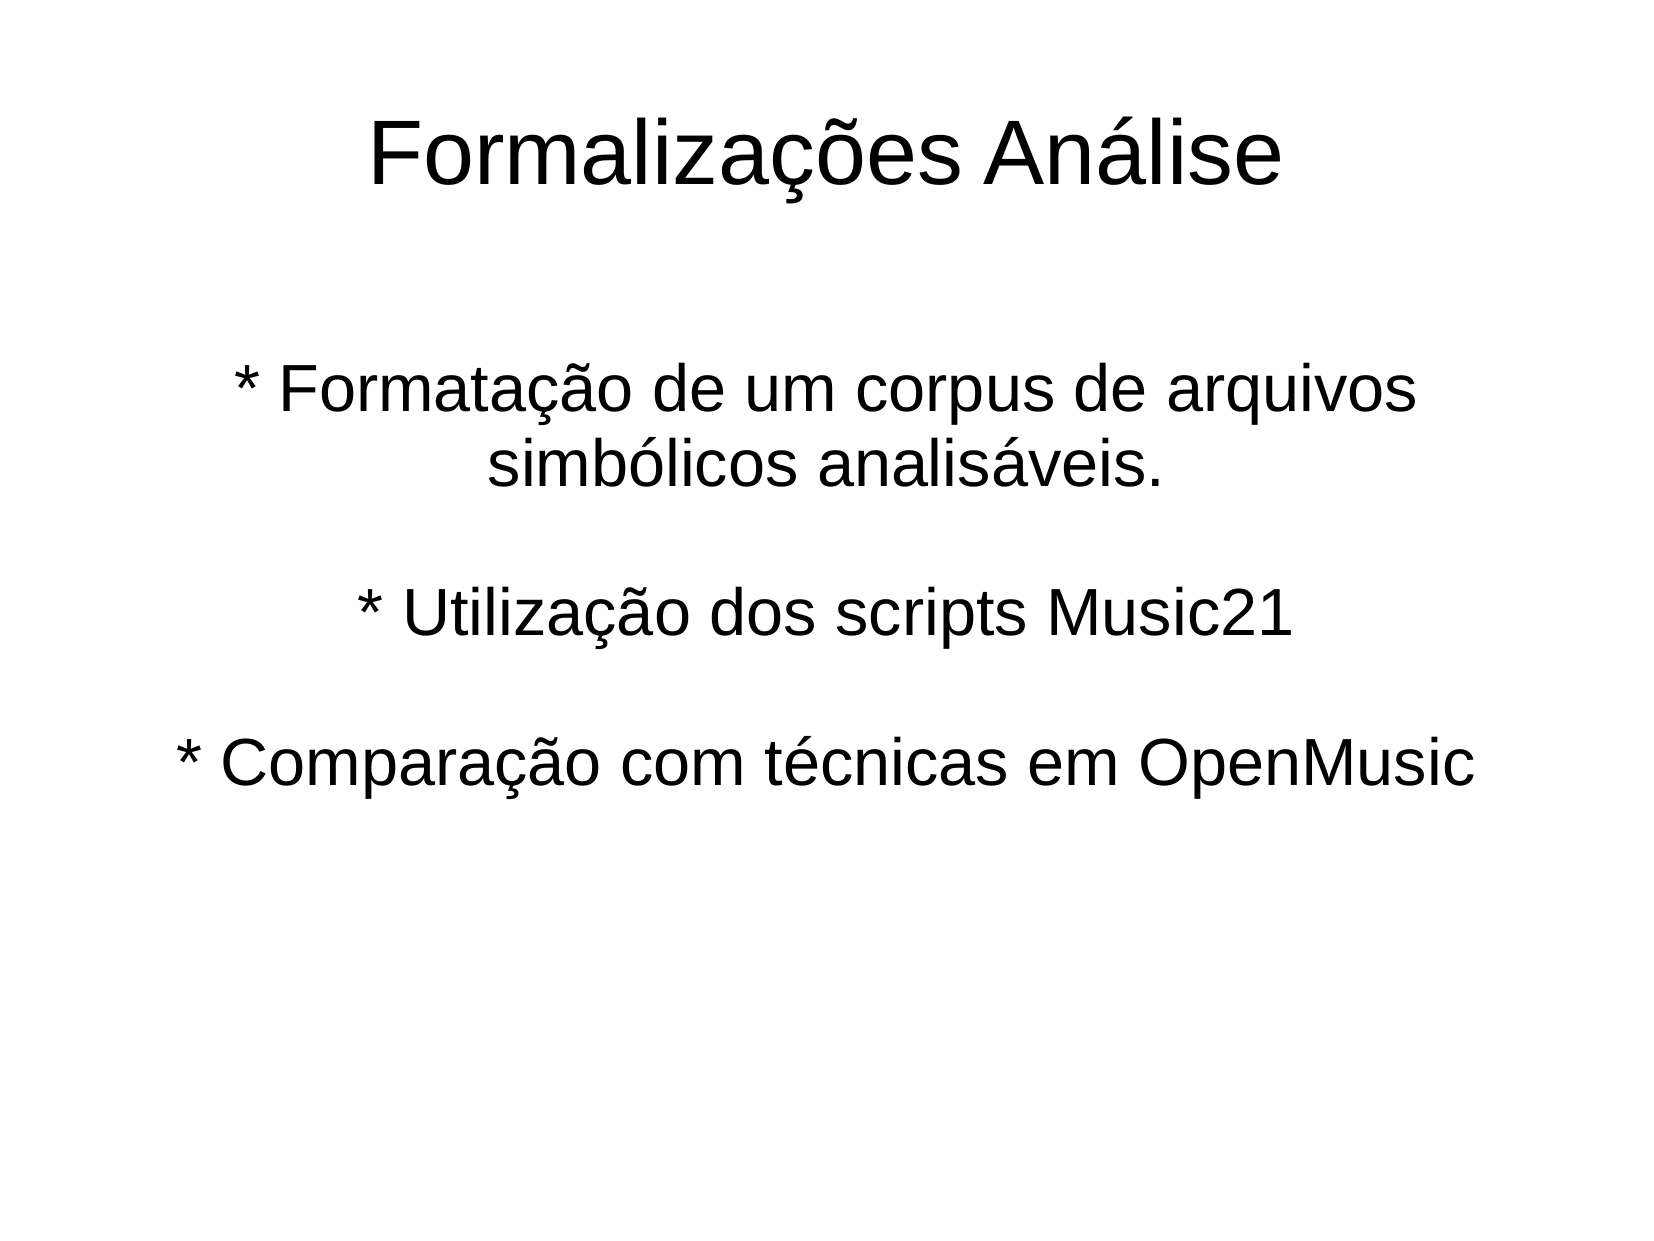

# Formalizações Análise
* Formatação de um corpus de arquivos simbólicos analisáveis.
* Utilização dos scripts Music21
* Comparação com técnicas em OpenMusic